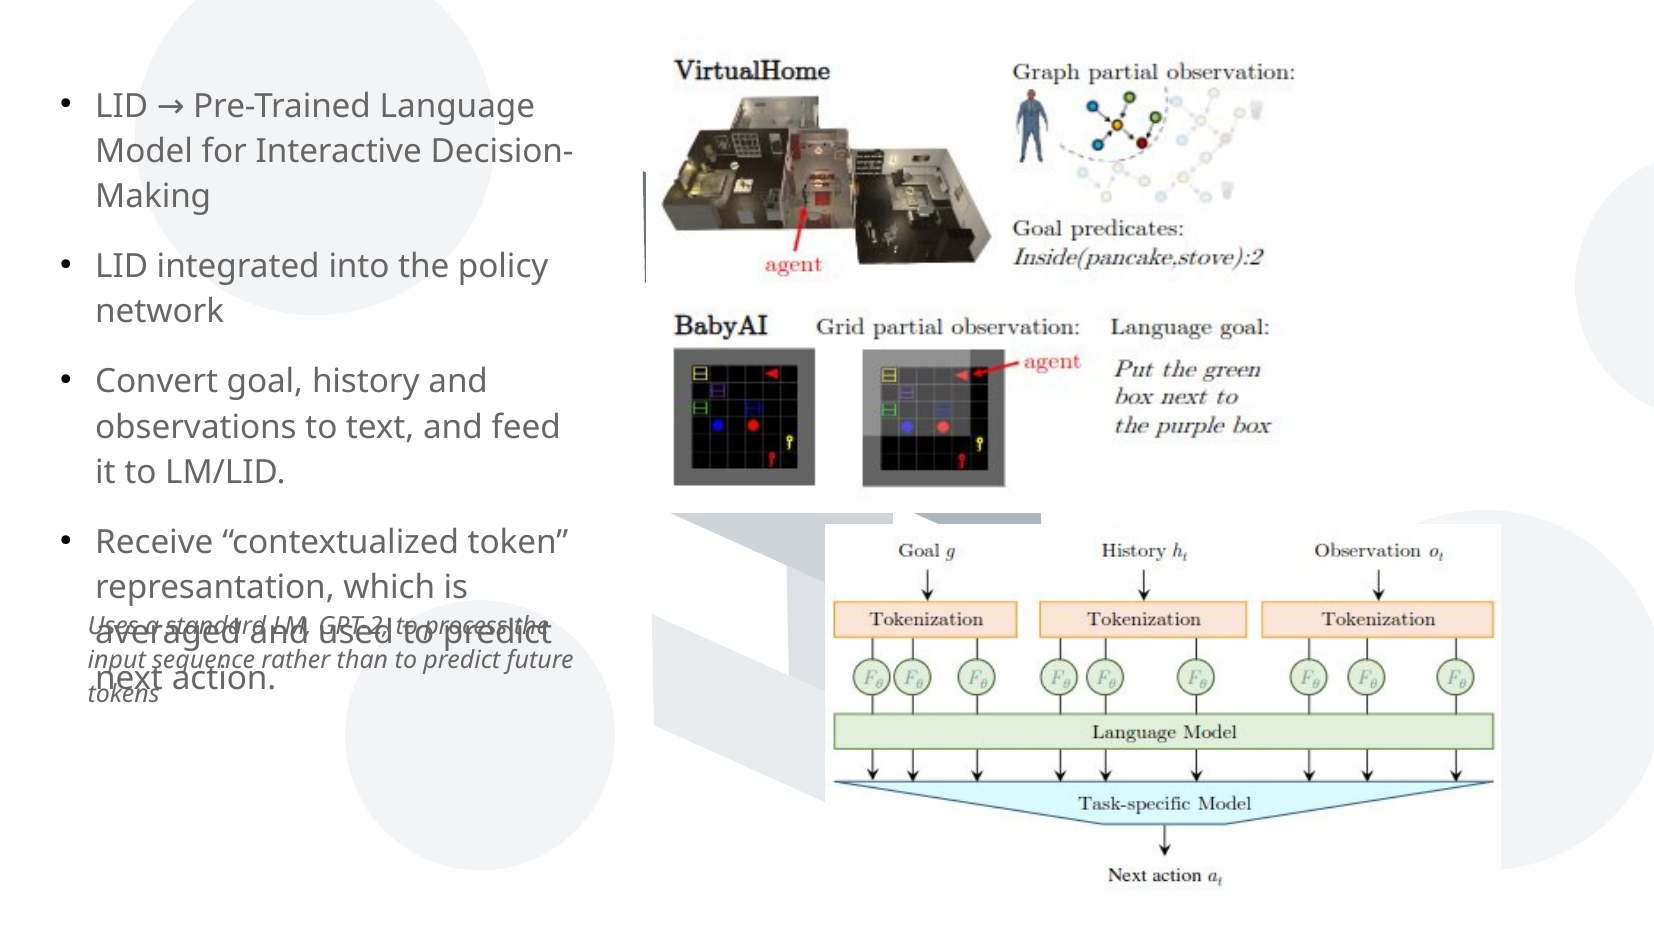

LID → Pre-Trained Language Model for Interactive Decision-Making
LID integrated into the policy network
Convert goal, history and observations to text, and feed it to LM/LID.
Receive “contextualized token” represantation, which is averaged and used to predict next action.
Uses a standard LM, GPT-2, to process the input sequence rather than to predict future tokens